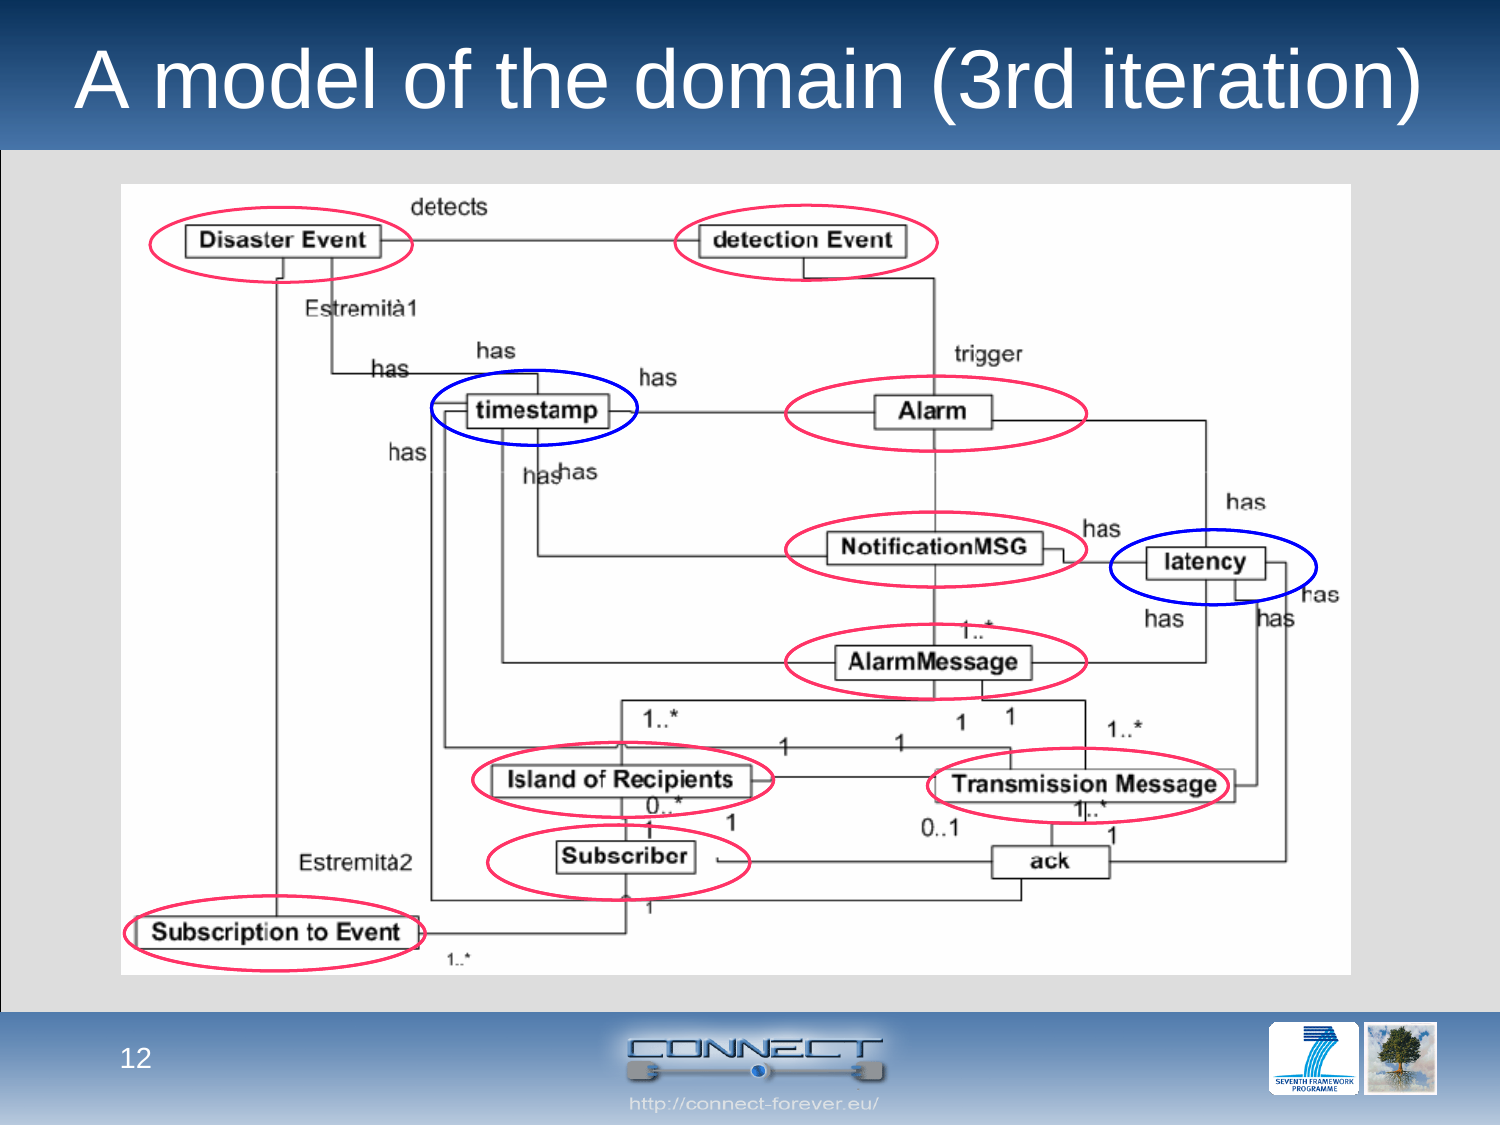

# A model of the domain (3rd iteration)
12